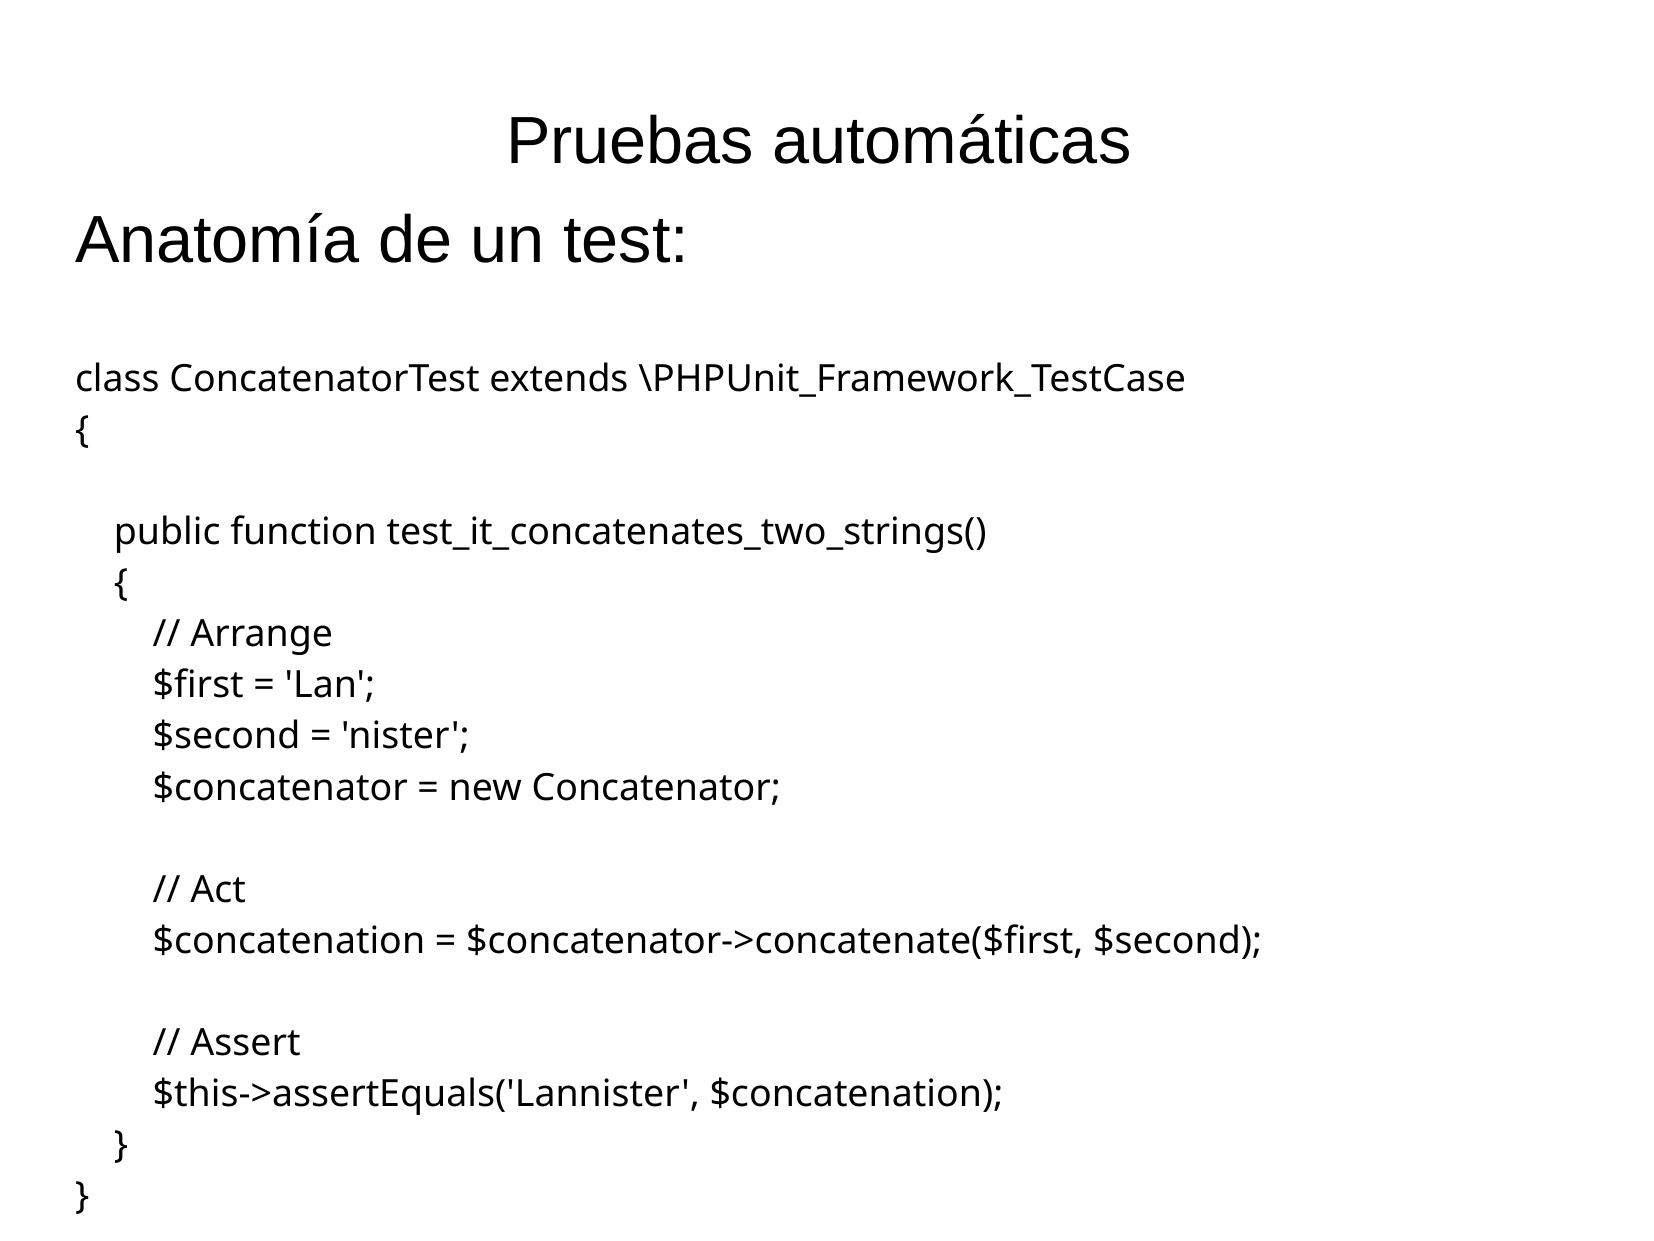

# Pruebas automáticas
Anatomía de un test:
class ConcatenatorTest extends \PHPUnit_Framework_TestCase
{
 public function test_it_concatenates_two_strings()
 {
 // Arrange
 $first = 'Lan';
 $second = 'nister';
 $concatenator = new Concatenator;
 // Act
 $concatenation = $concatenator->concatenate($first, $second);
 // Assert
 $this->assertEquals('Lannister', $concatenation);
 }
}